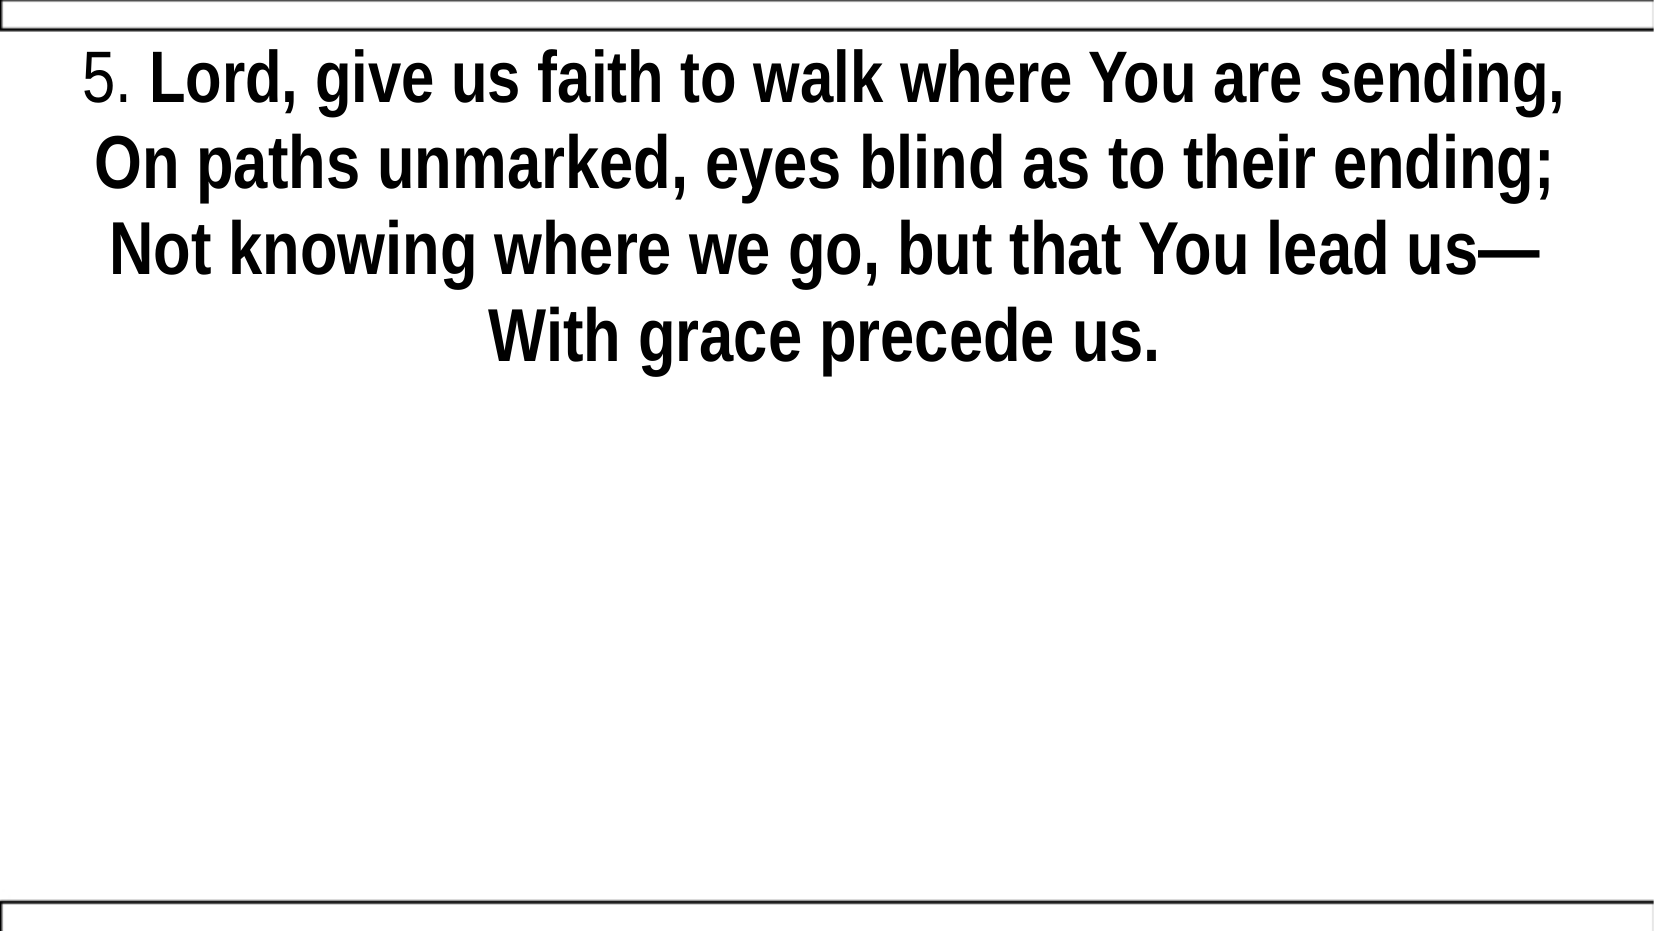

5. Lord, give us faith to walk where You are sending,
On paths unmarked, eyes blind as to their ending;
Not knowing where we go, but that You lead us—
With grace precede us.